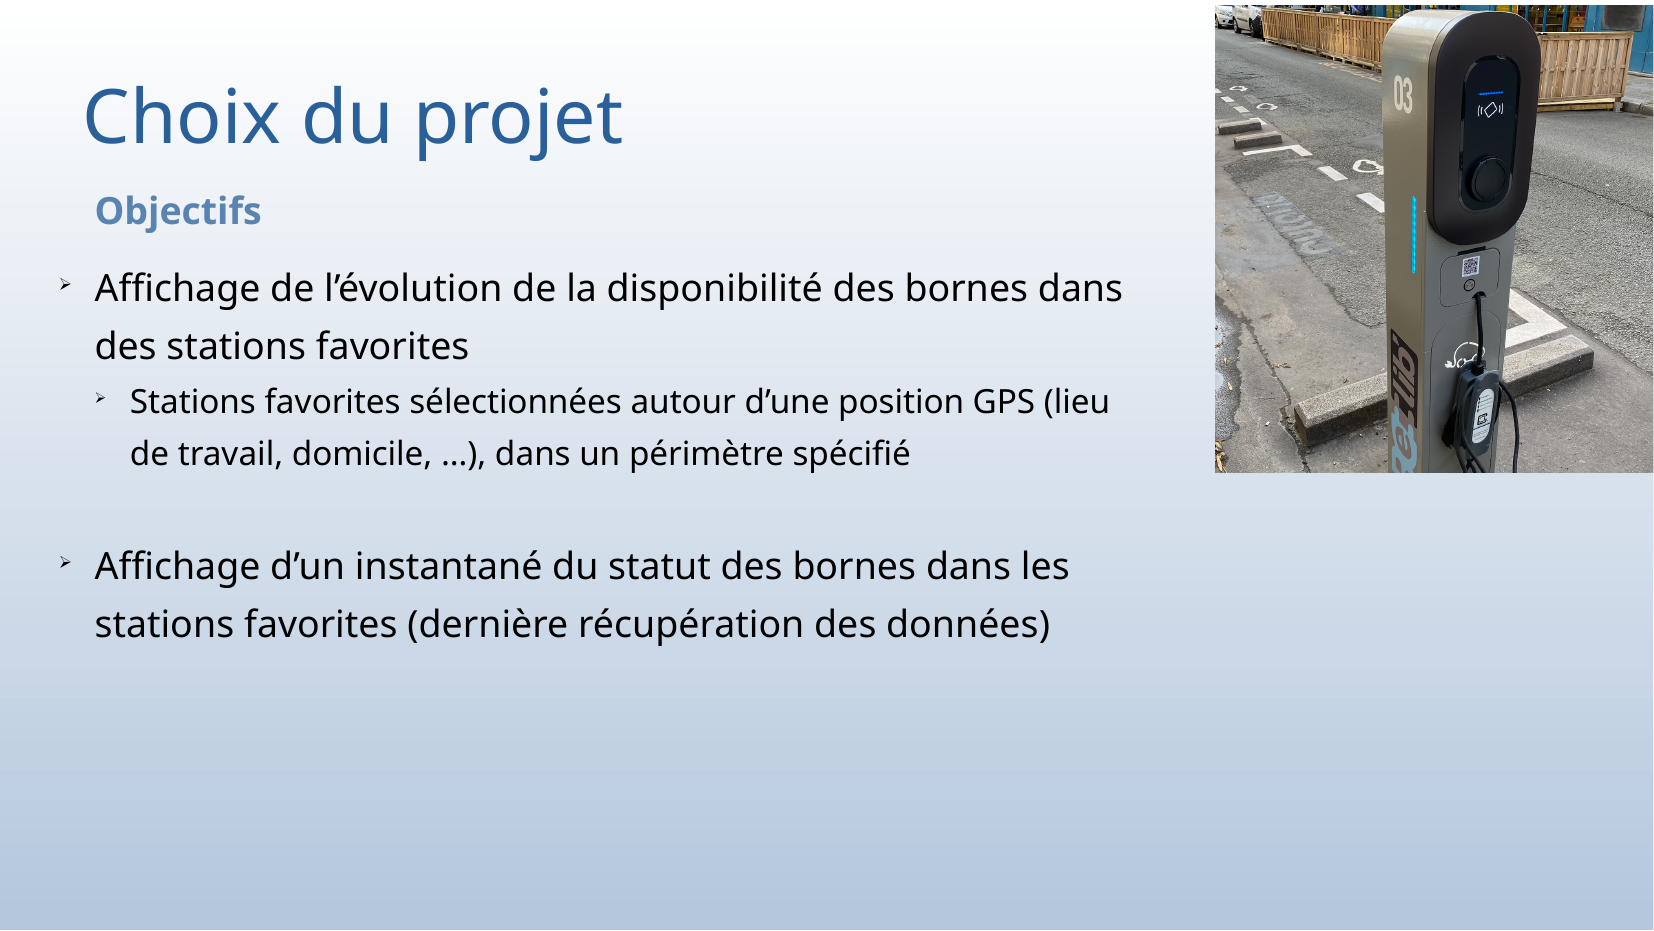

# Choix du projet
Objectifs
Affichage de l’évolution de la disponibilité des bornes dans des stations favorites
Stations favorites sélectionnées autour d’une position GPS (lieu de travail, domicile, …), dans un périmètre spécifié
Affichage d’un instantané du statut des bornes dans les stations favorites (dernière récupération des données)